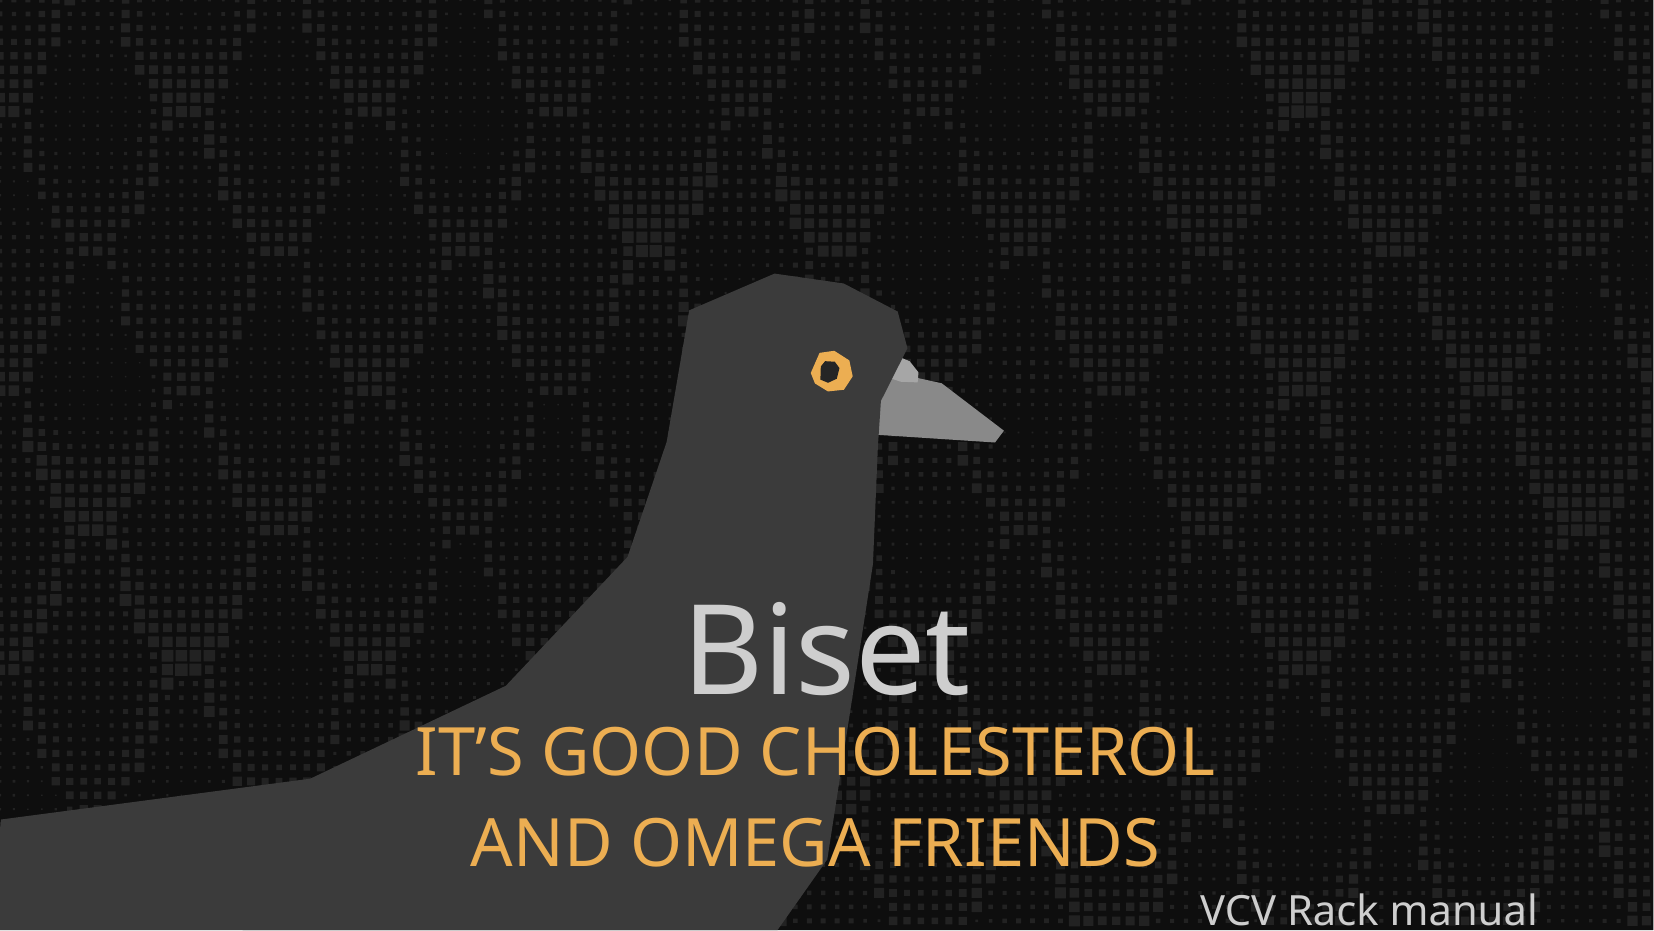

# Biset
IT’S GOOD CHOLESTEROL
AND OMEGA FRIENDS
VCV Rack manual